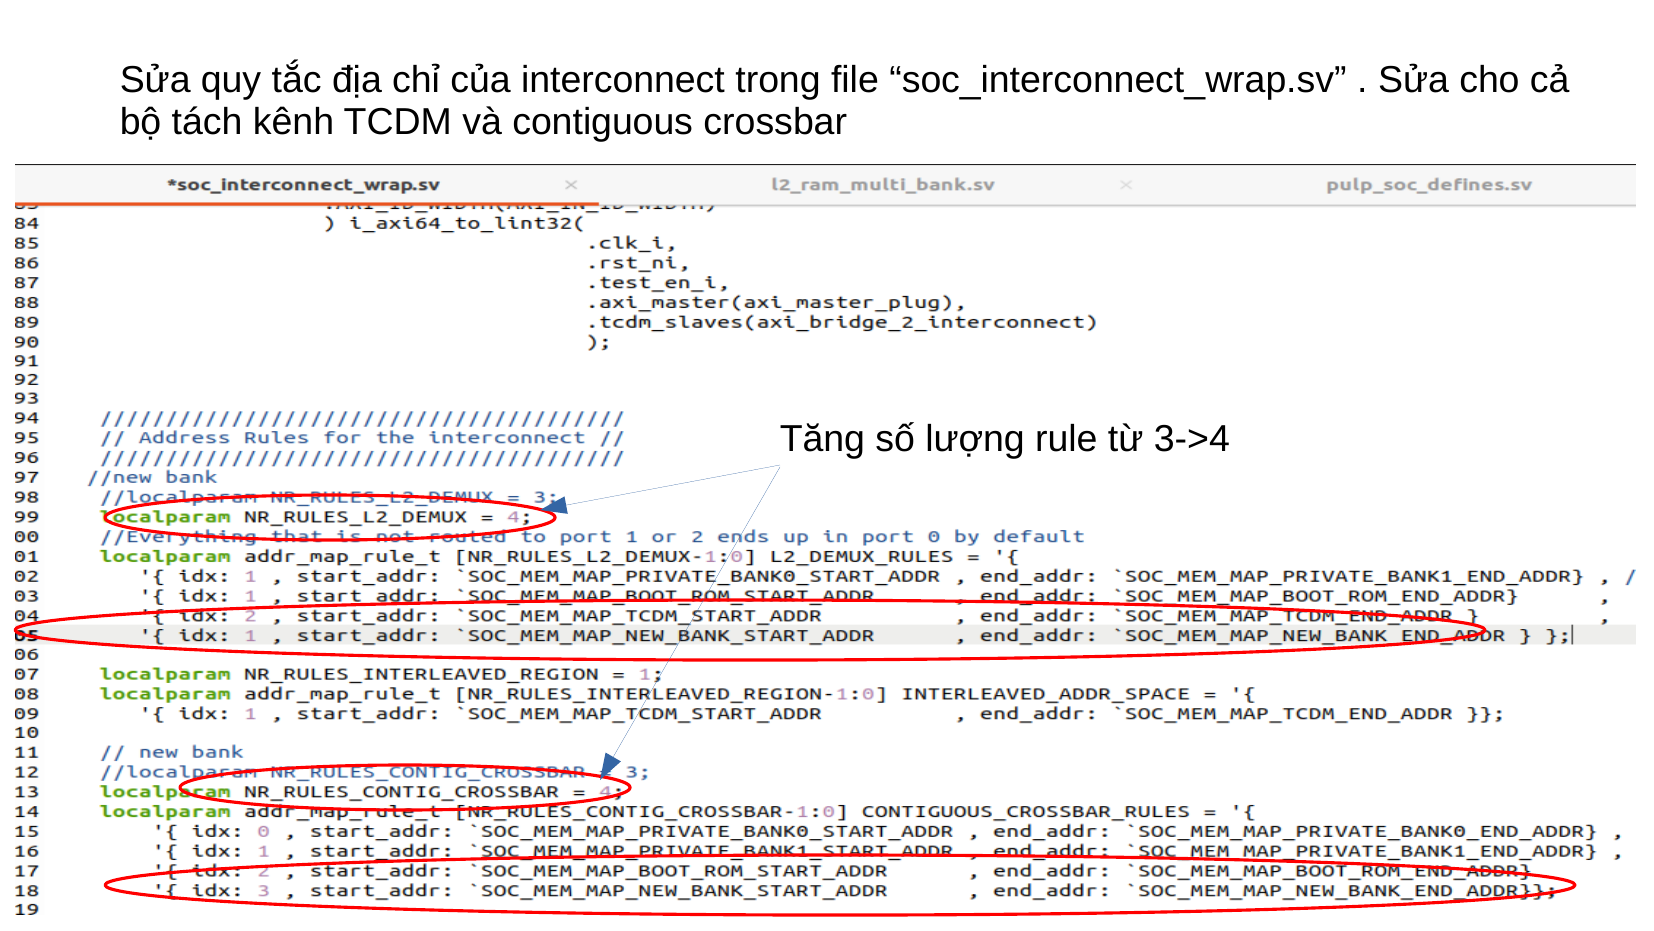

Sửa quy tắc địa chỉ của interconnect trong file “soc_interconnect_wrap.sv” . Sửa cho cả bộ tách kênh TCDM và contiguous crossbar
Tăng số lượng rule từ 3->4